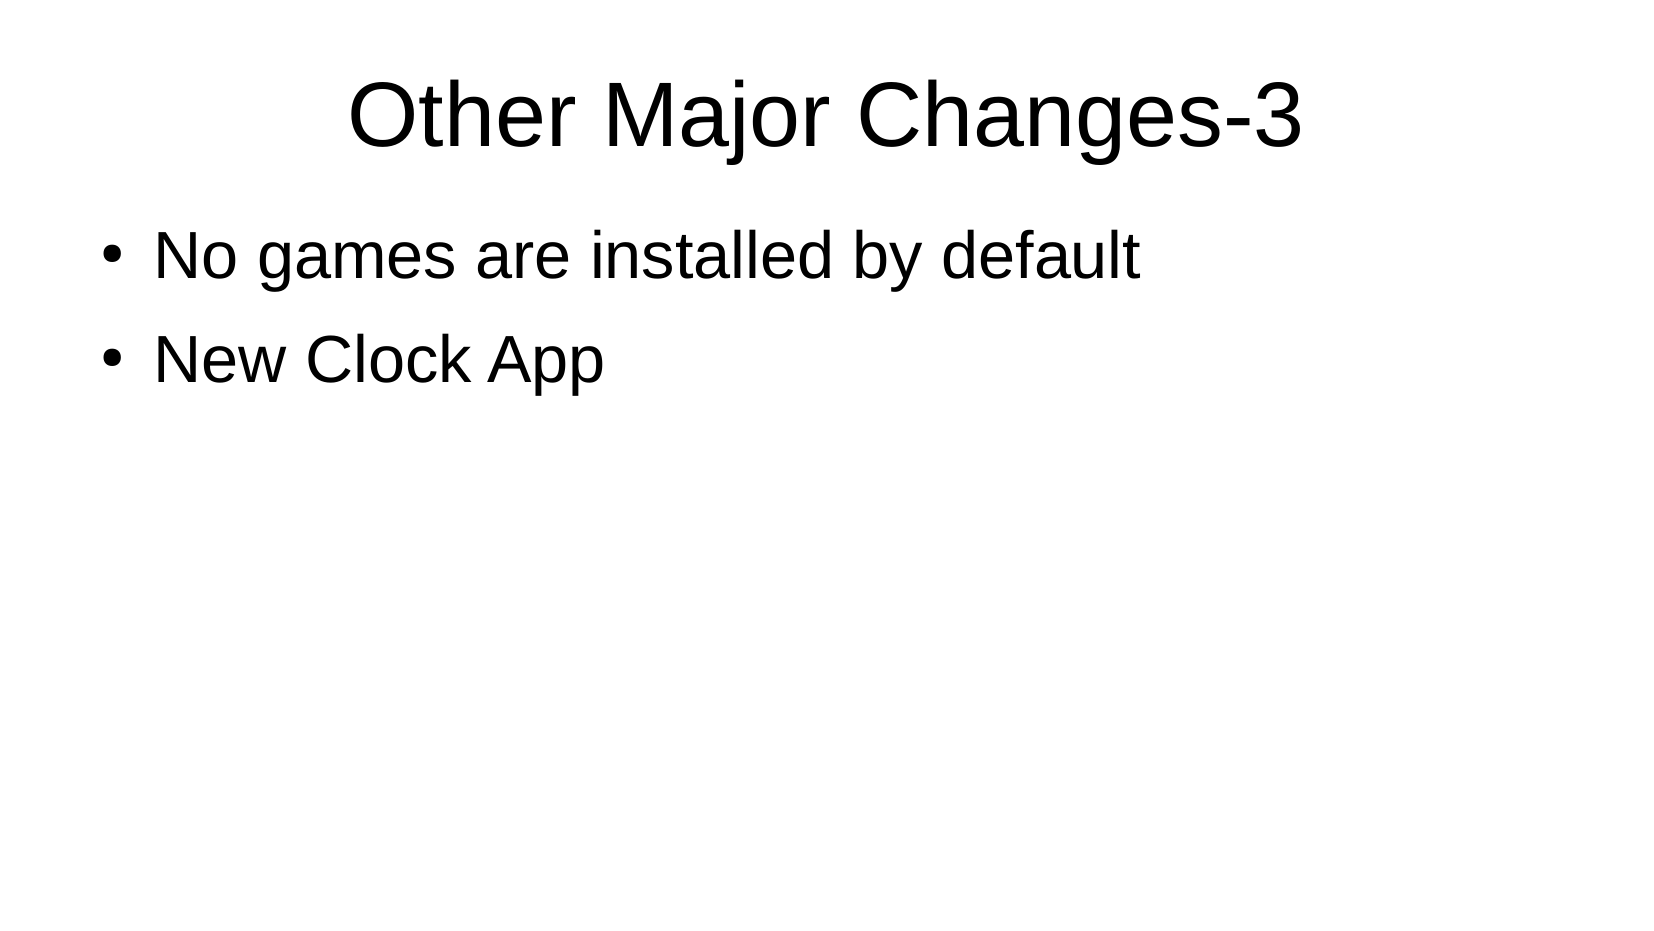

# Other Major Changes-3
No games are installed by default
New Clock App